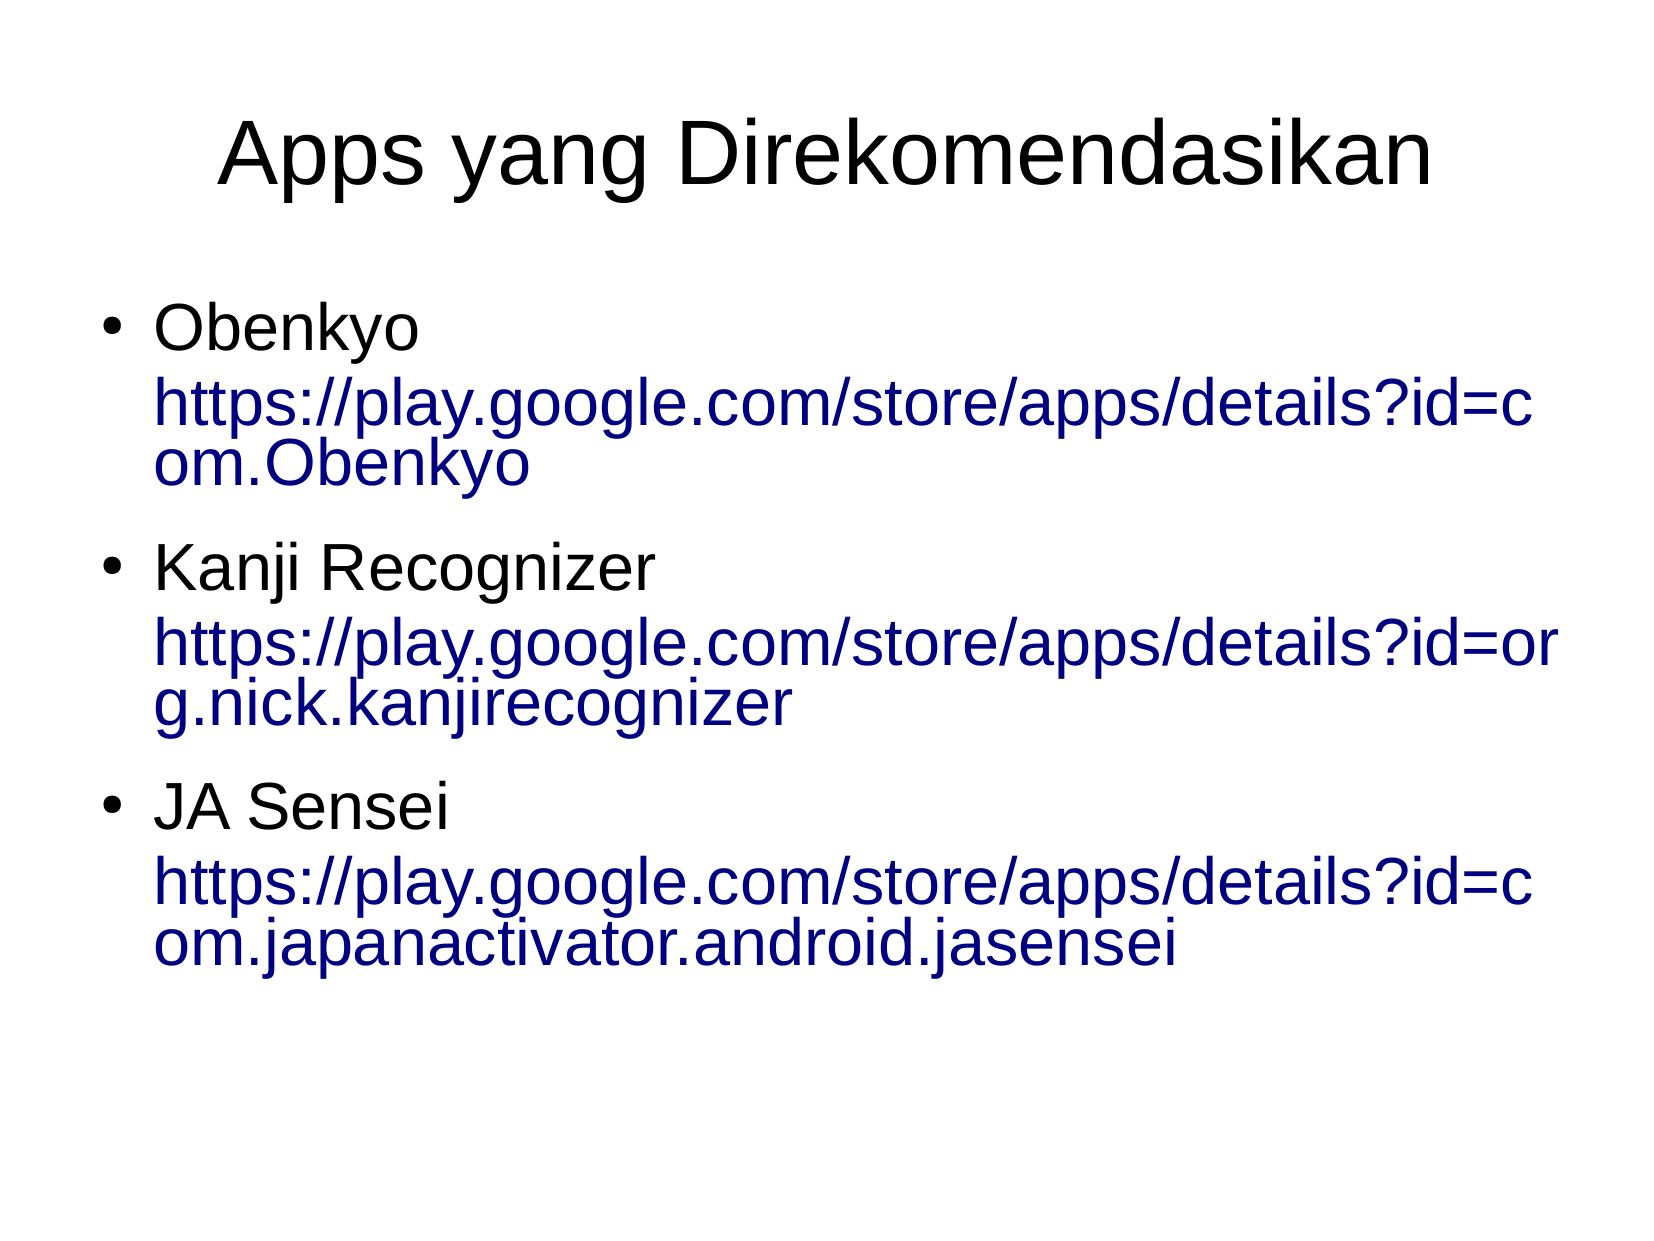

# Apps yang Direkomendasikan
Obenkyo
https://play.google.com/store/apps/details?id=com.Obenkyo
Kanji Recognizer
https://play.google.com/store/apps/details?id=org.nick.kanjirecognizer
JA Sensei
https://play.google.com/store/apps/details?id=com.japanactivator.android.jasensei